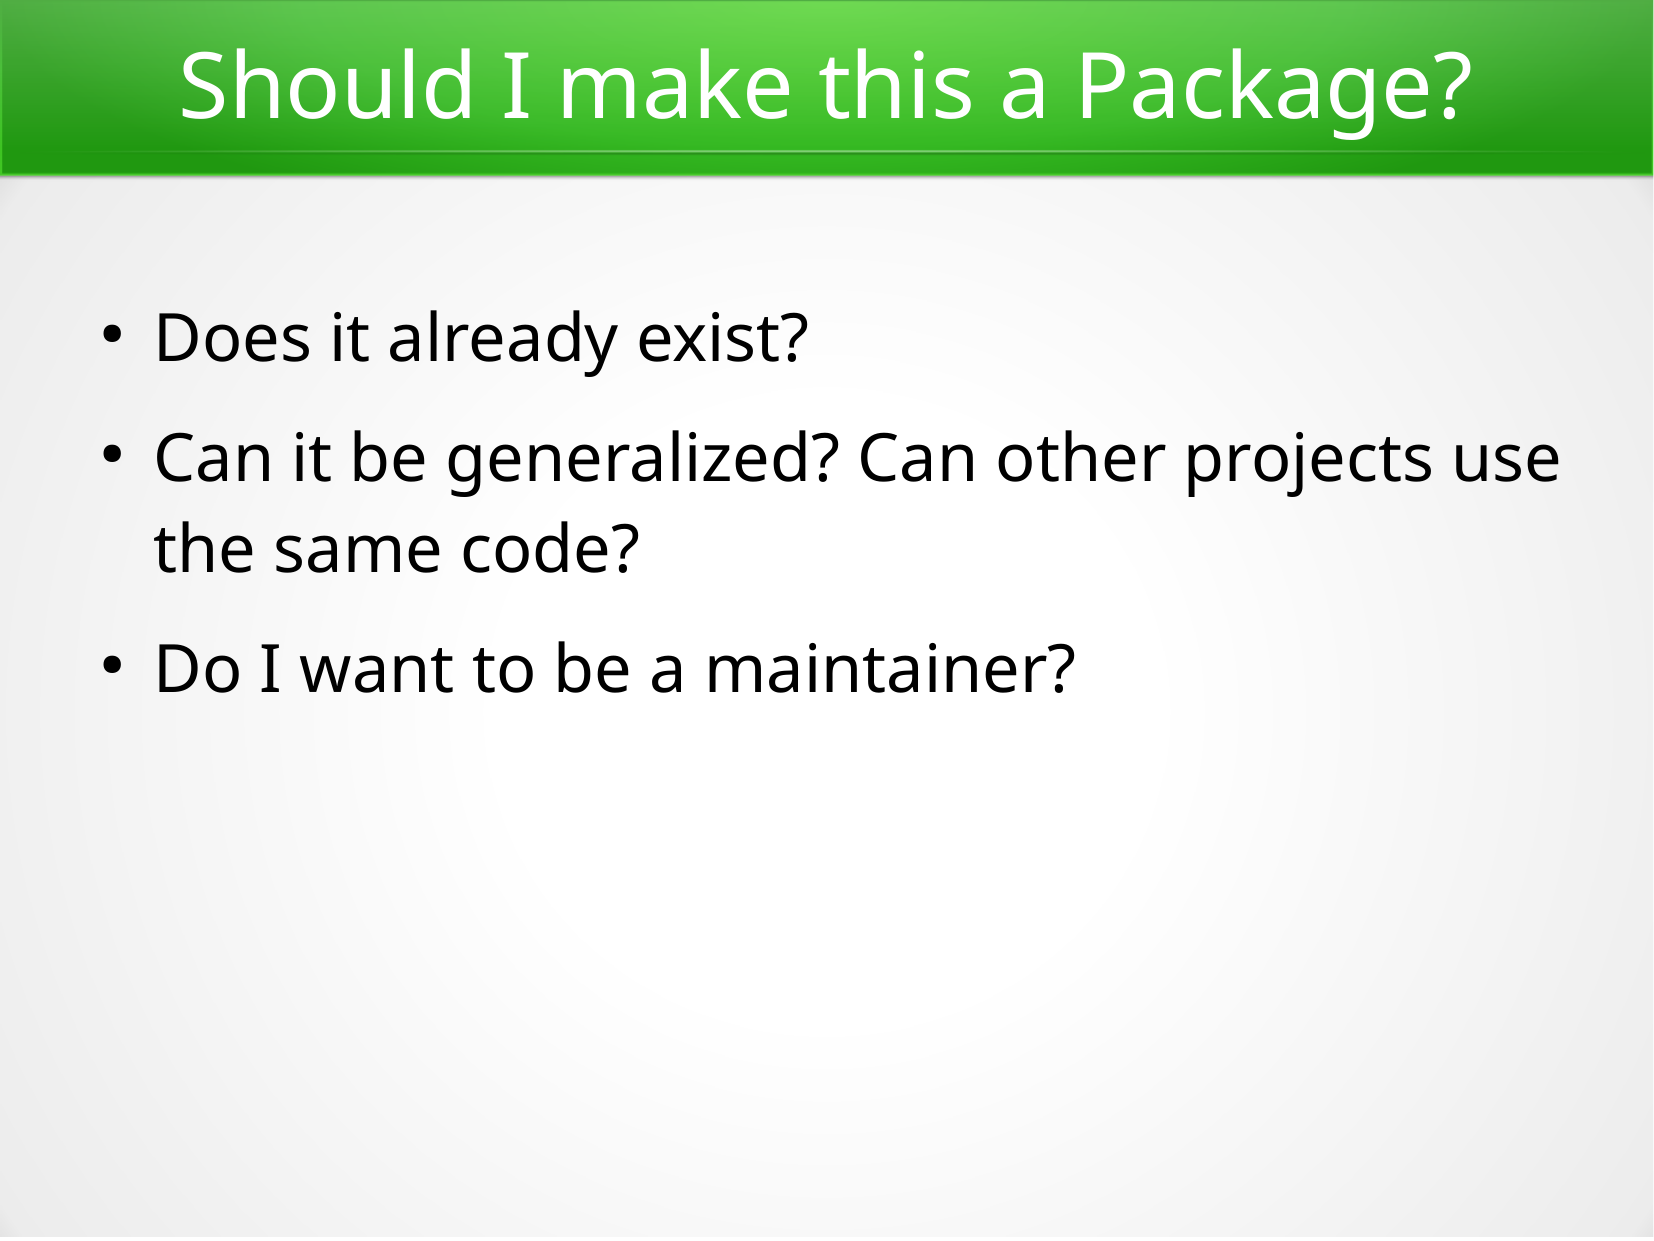

# Should I make this a Package?
Does it already exist?
Can it be generalized? Can other projects use the same code?
Do I want to be a maintainer?